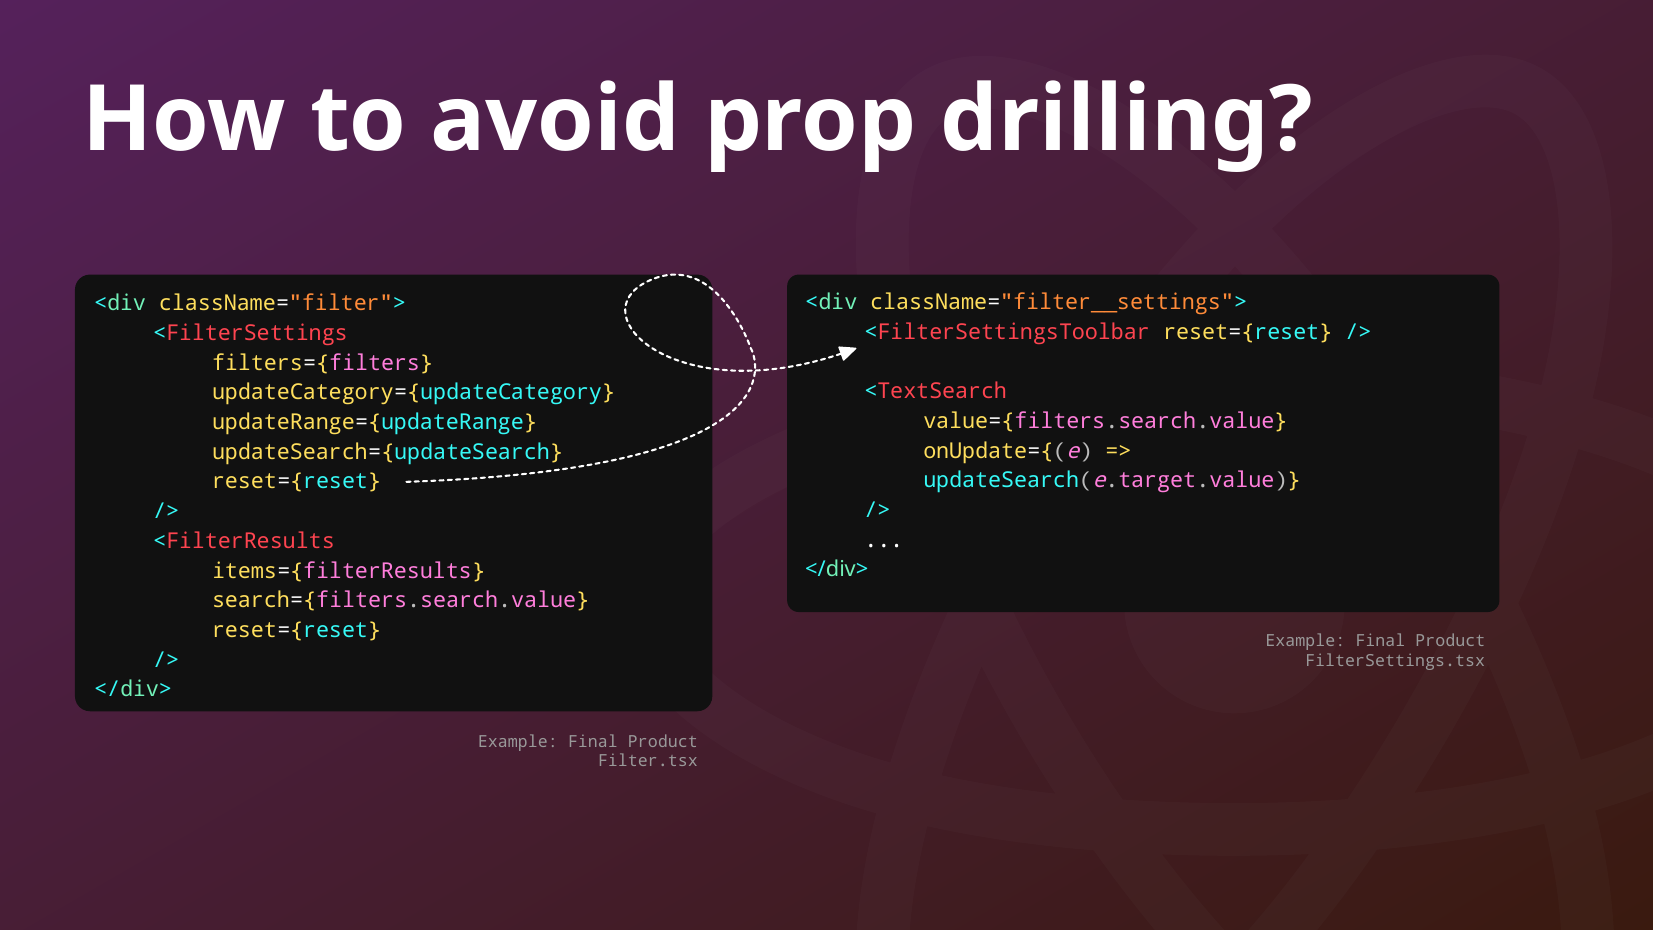

# How to avoid prop drilling?
<div className="filter">
<FilterSettings
filters={filters}
updateCategory={updateCategory}
updateRange={updateRange}
updateSearch={updateSearch}
reset={reset}
/>
<FilterResults
items={filterResults}
search={filters.search.value}
reset={reset}
/>
</div>
<div className="filter__settings">
<FilterSettingsToolbar reset={reset} />
<TextSearch
value={filters.search.value}
onUpdate={(e) => updateSearch(e.target.value)}
/>
...
</div>
Example: Final Product
FilterSettings.tsx
Example: Final Product
Filter.tsx